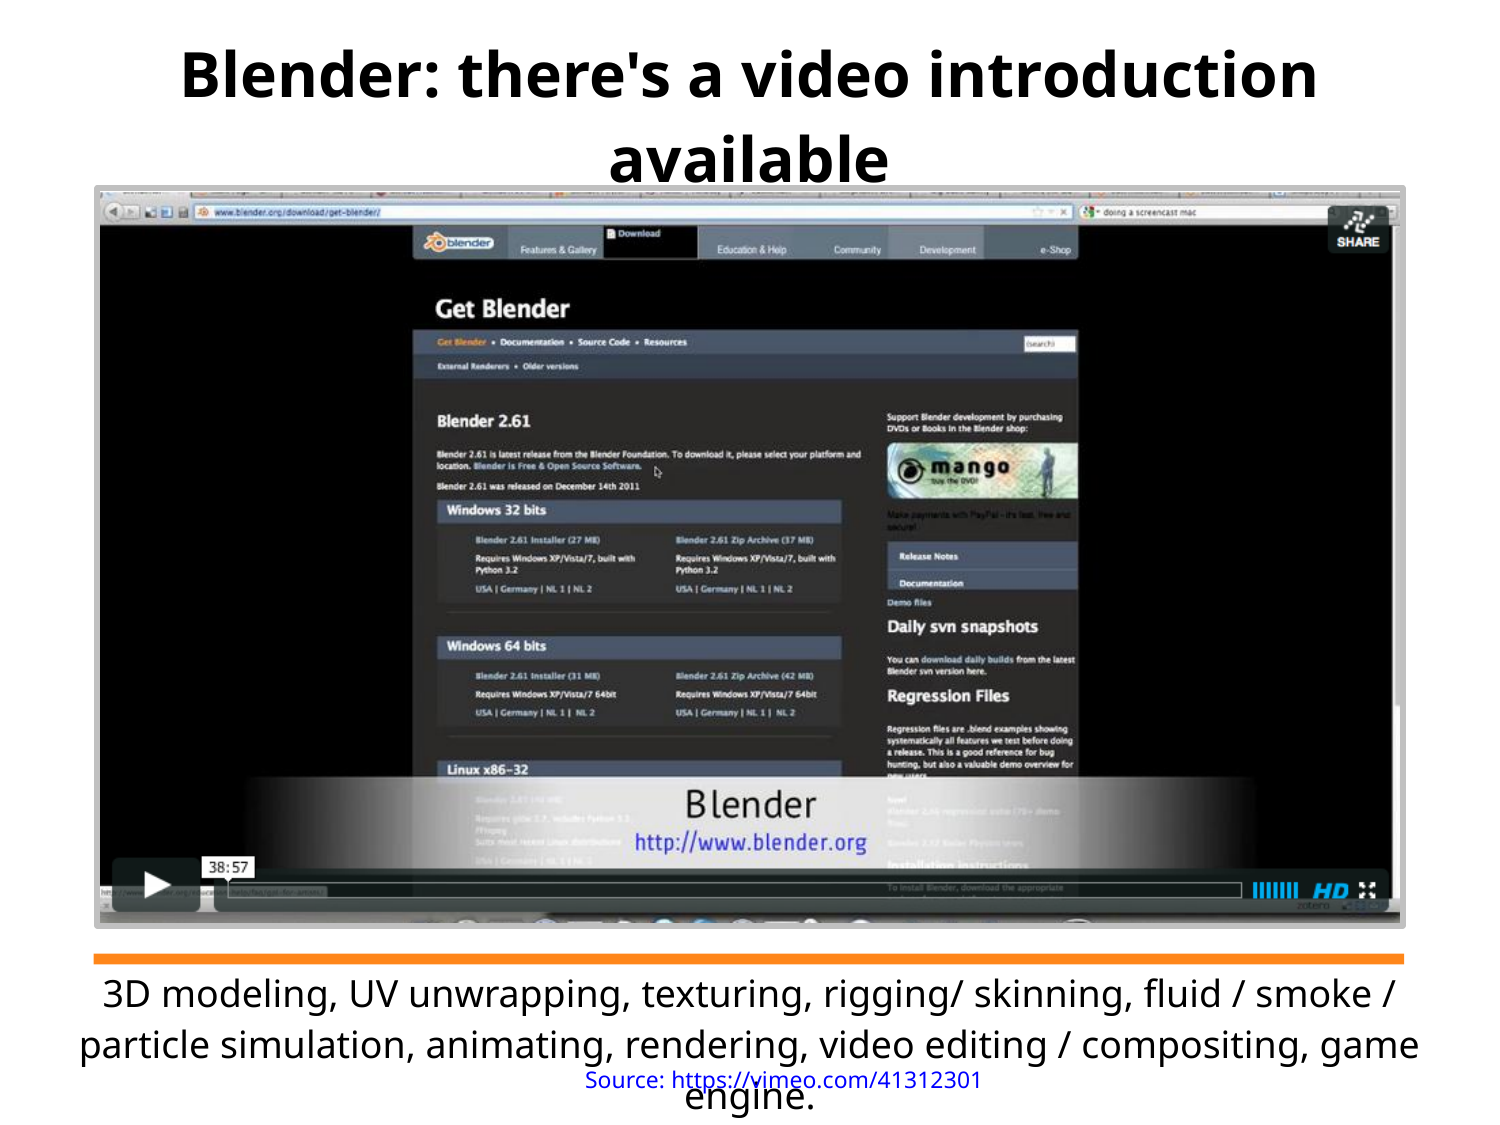

# Blender: there's a video introduction available
3D modeling, UV unwrapping, texturing, rigging/ skinning, fluid / smoke / particle simulation, animating, rendering, video editing / compositing, game engine.
Source: https://vimeo.com/41312301